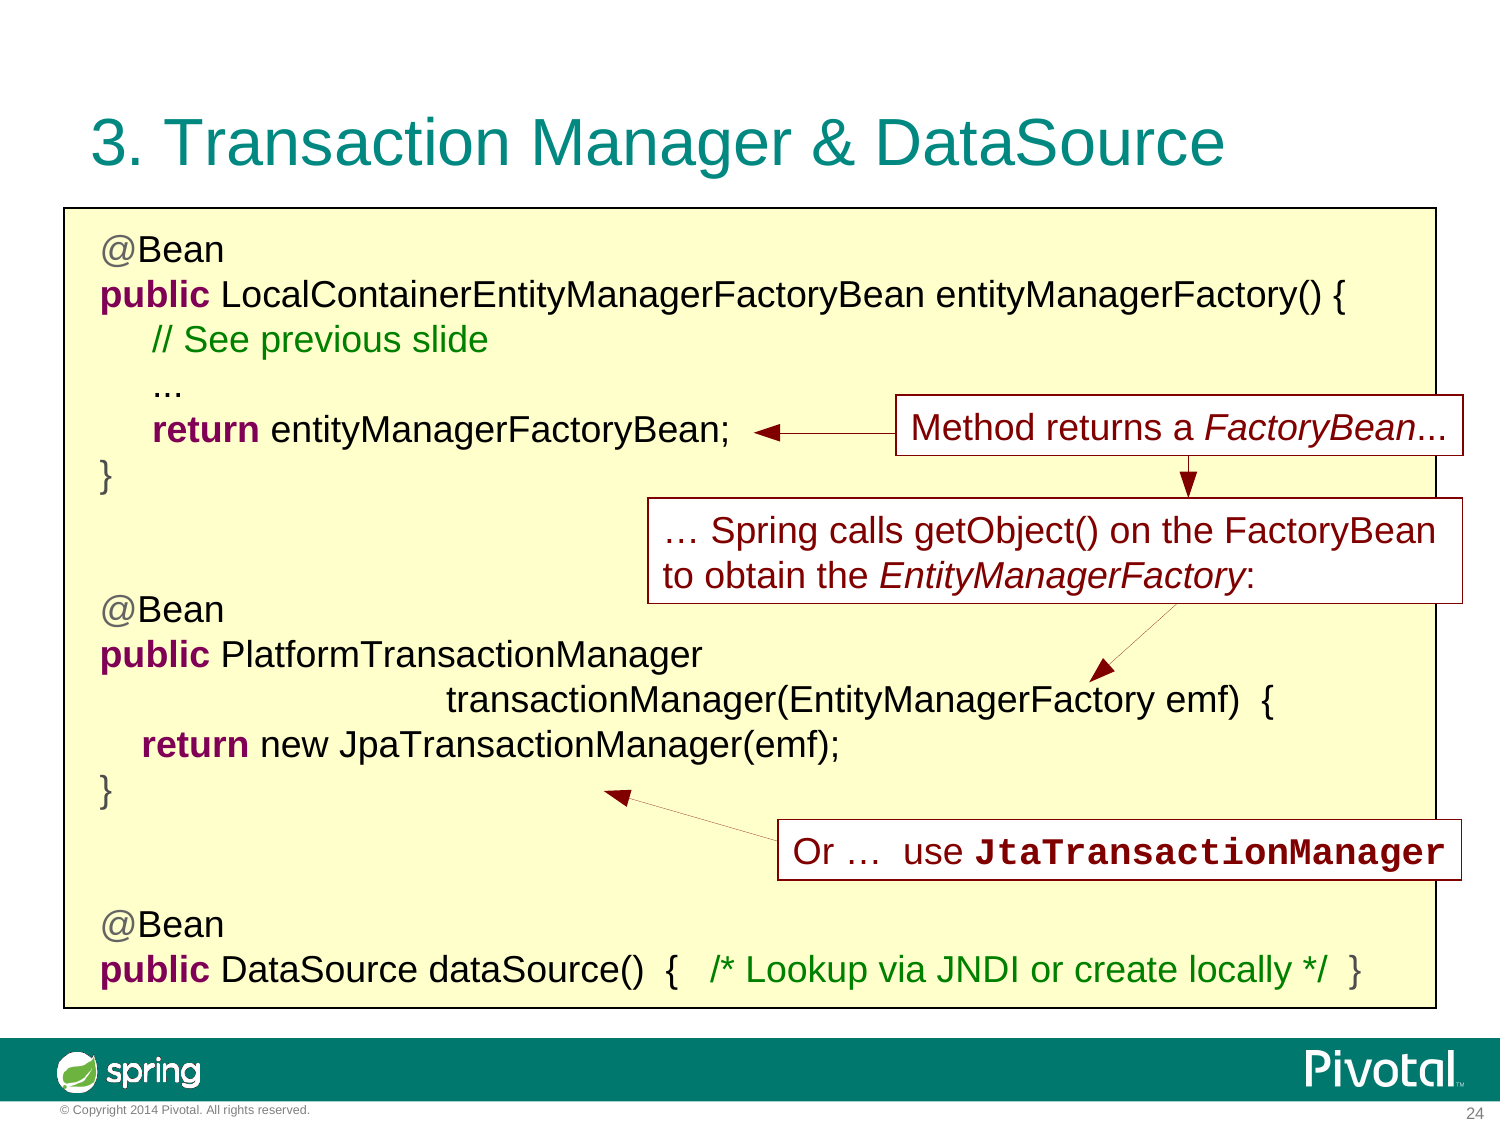

# 3. Transaction Manager & DataSource
 @Bean
 public LocalContainerEntityManagerFactoryBean entityManagerFactory() {
 // See previous slide
 ...
 return entityManagerFactoryBean;
 }
 @Bean
 public PlatformTransactionManager
 transactionManager(EntityManagerFactory emf) {
 return new JpaTransactionManager(emf);
 }
 @Bean
 public DataSource dataSource() { /* Lookup via JNDI or create locally */ }
Method returns a FactoryBean...
… Spring calls getObject() on the FactoryBean
to obtain the EntityManagerFactory:
Or … use JtaTransactionManager